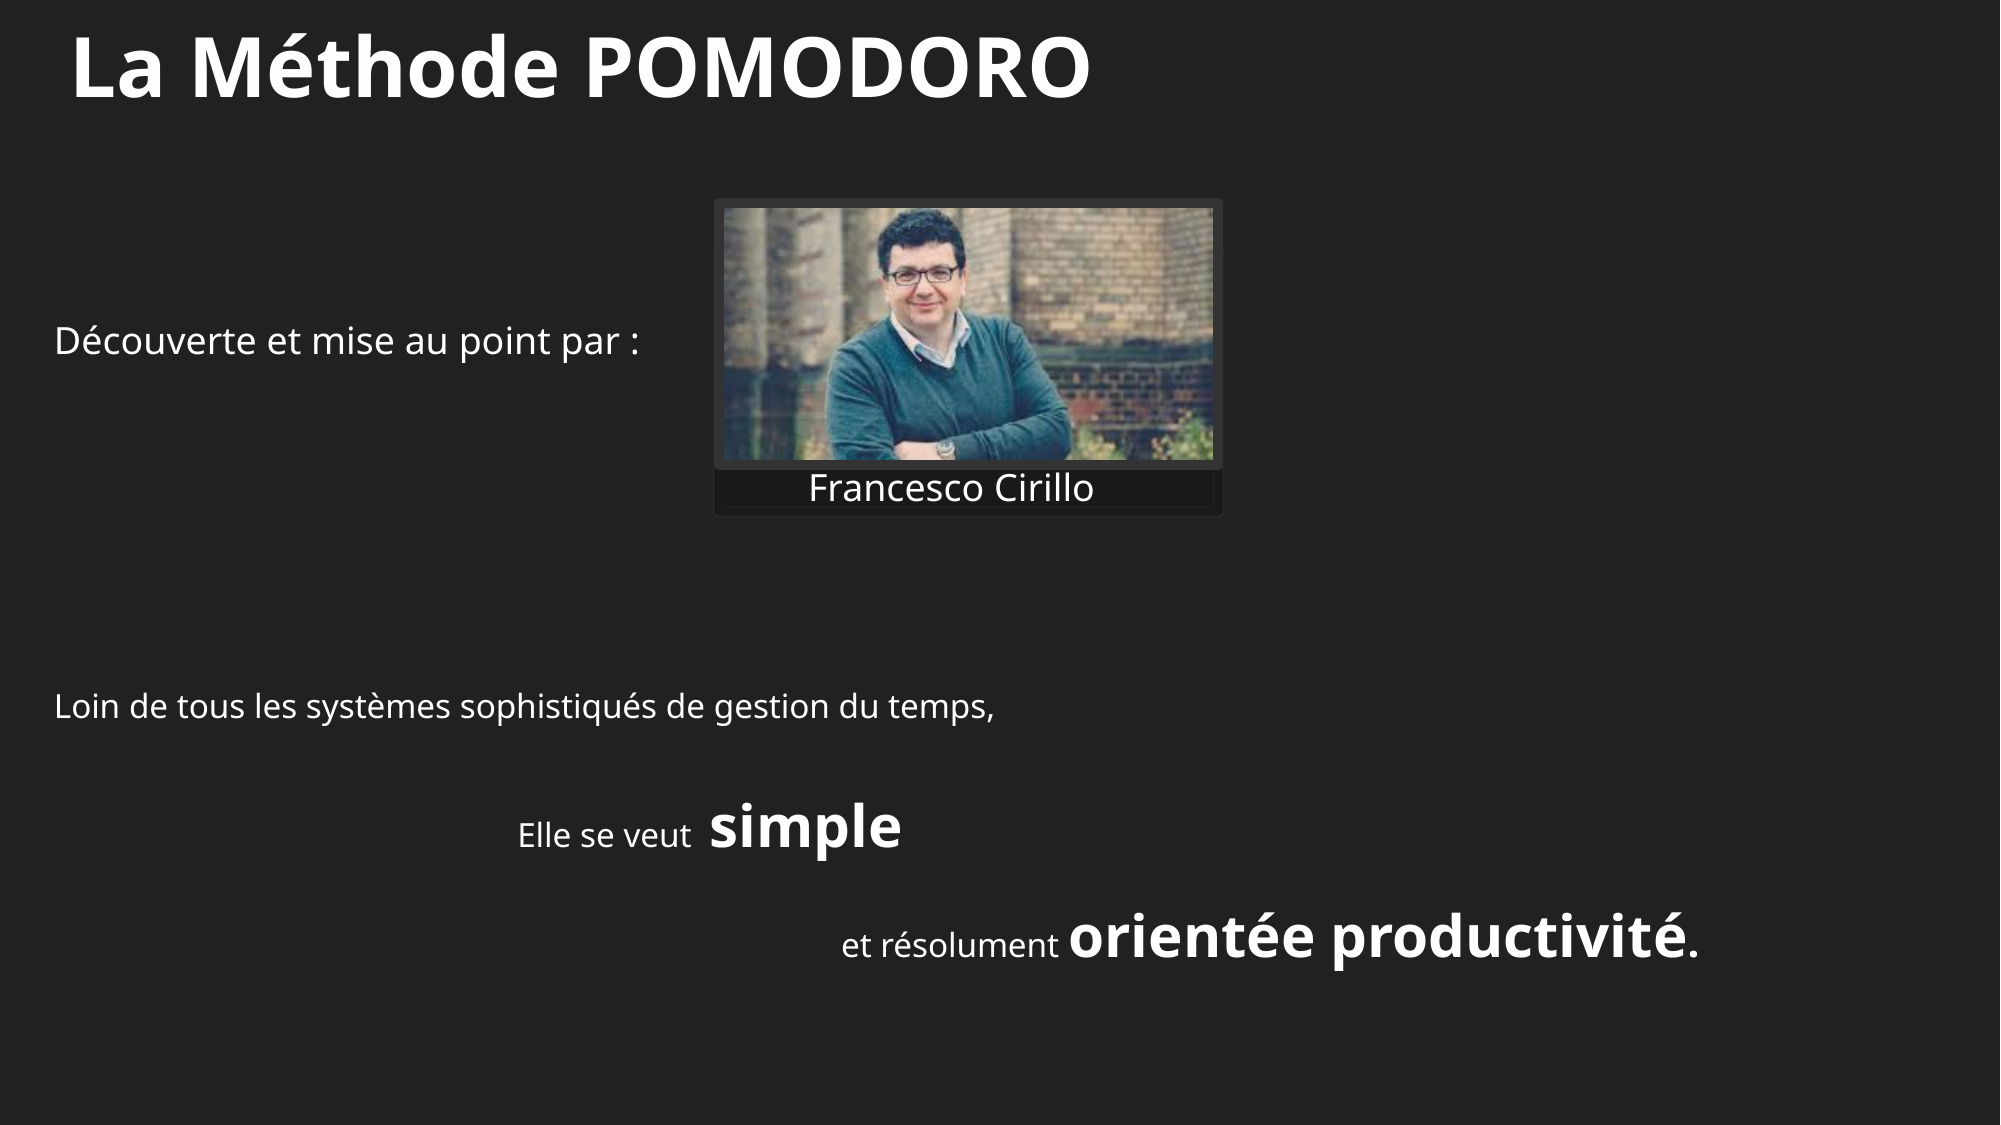

La Méthode POMODORO
Découverte et mise au point par :
Francesco Cirillo
Loin de tous les systèmes sophistiqués de gestion du temps,
Elle se veut simple
 et résolument orientée productivité.